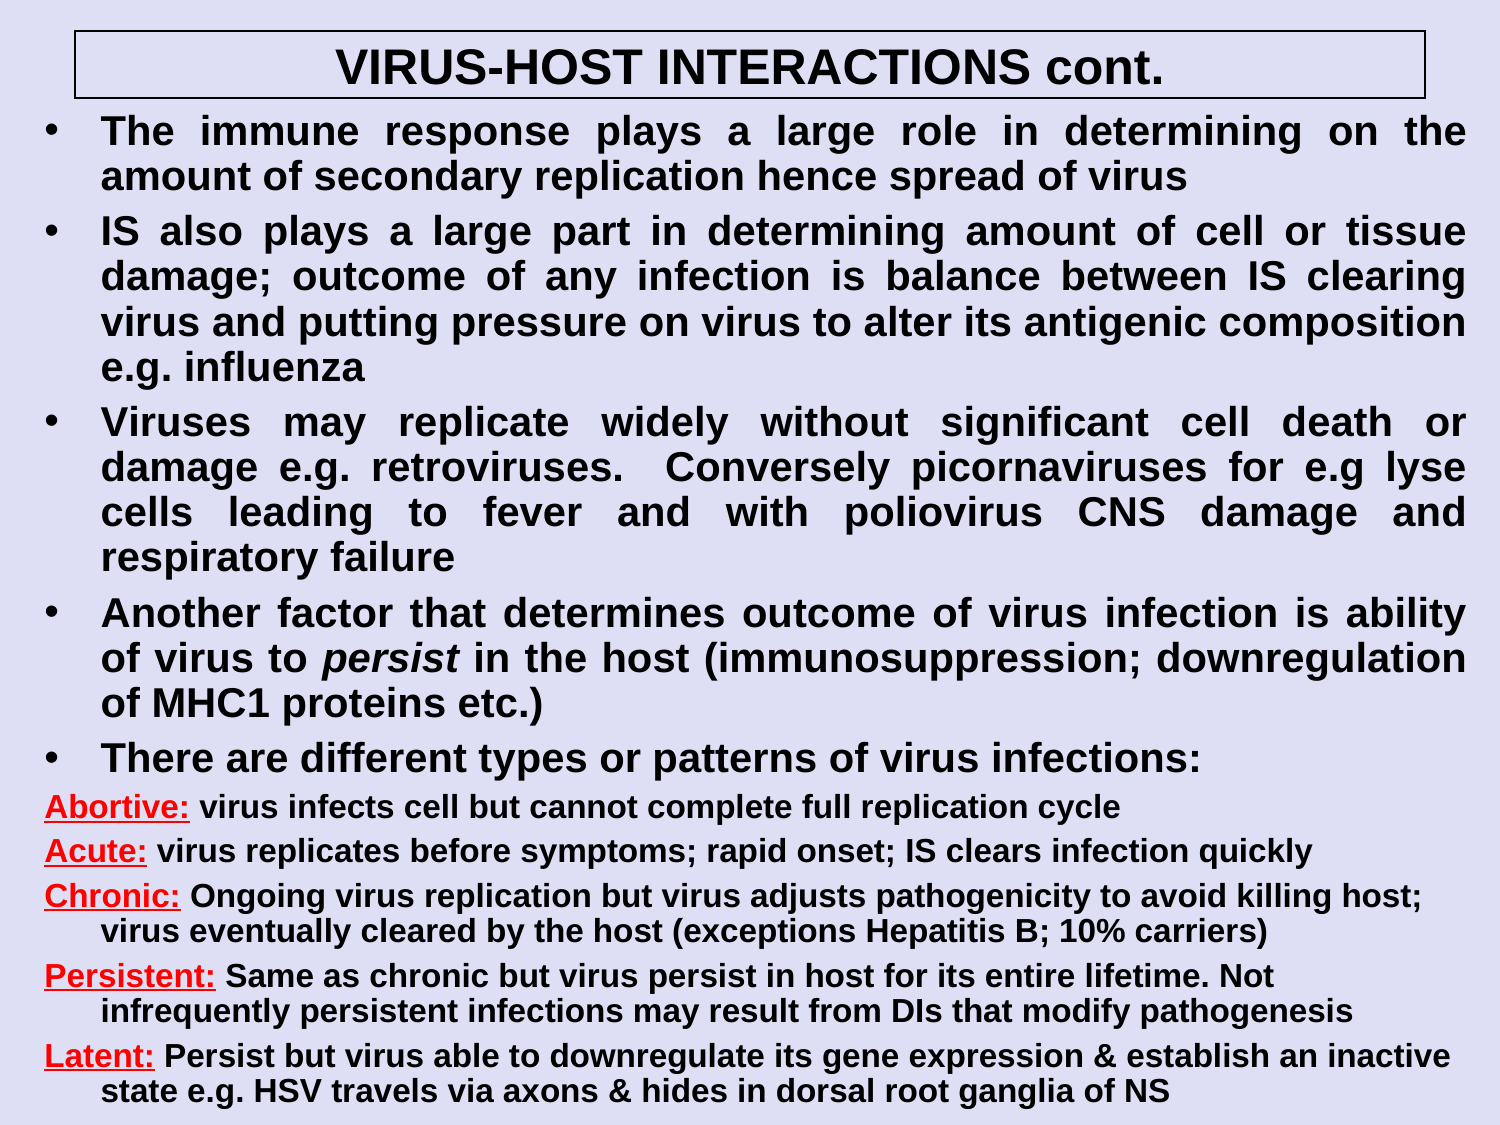

# VIRUS-HOST INTERACTIONS cont.
The immune response plays a large role in determining on the amount of secondary replication hence spread of virus
IS also plays a large part in determining amount of cell or tissue damage; outcome of any infection is balance between IS clearing virus and putting pressure on virus to alter its antigenic composition e.g. influenza
Viruses may replicate widely without significant cell death or damage e.g. retroviruses. Conversely picornaviruses for e.g lyse cells leading to fever and with poliovirus CNS damage and respiratory failure
Another factor that determines outcome of virus infection is ability of virus to persist in the host (immunosuppression; downregulation of MHC1 proteins etc.)
There are different types or patterns of virus infections:
Abortive: virus infects cell but cannot complete full replication cycle
Acute: virus replicates before symptoms; rapid onset; IS clears infection quickly
Chronic: Ongoing virus replication but virus adjusts pathogenicity to avoid killing host; virus eventually cleared by the host (exceptions Hepatitis B; 10% carriers)
Persistent: Same as chronic but virus persist in host for its entire lifetime. Not infrequently persistent infections may result from DIs that modify pathogenesis
Latent: Persist but virus able to downregulate its gene expression & establish an inactive state e.g. HSV travels via axons & hides in dorsal root ganglia of NS